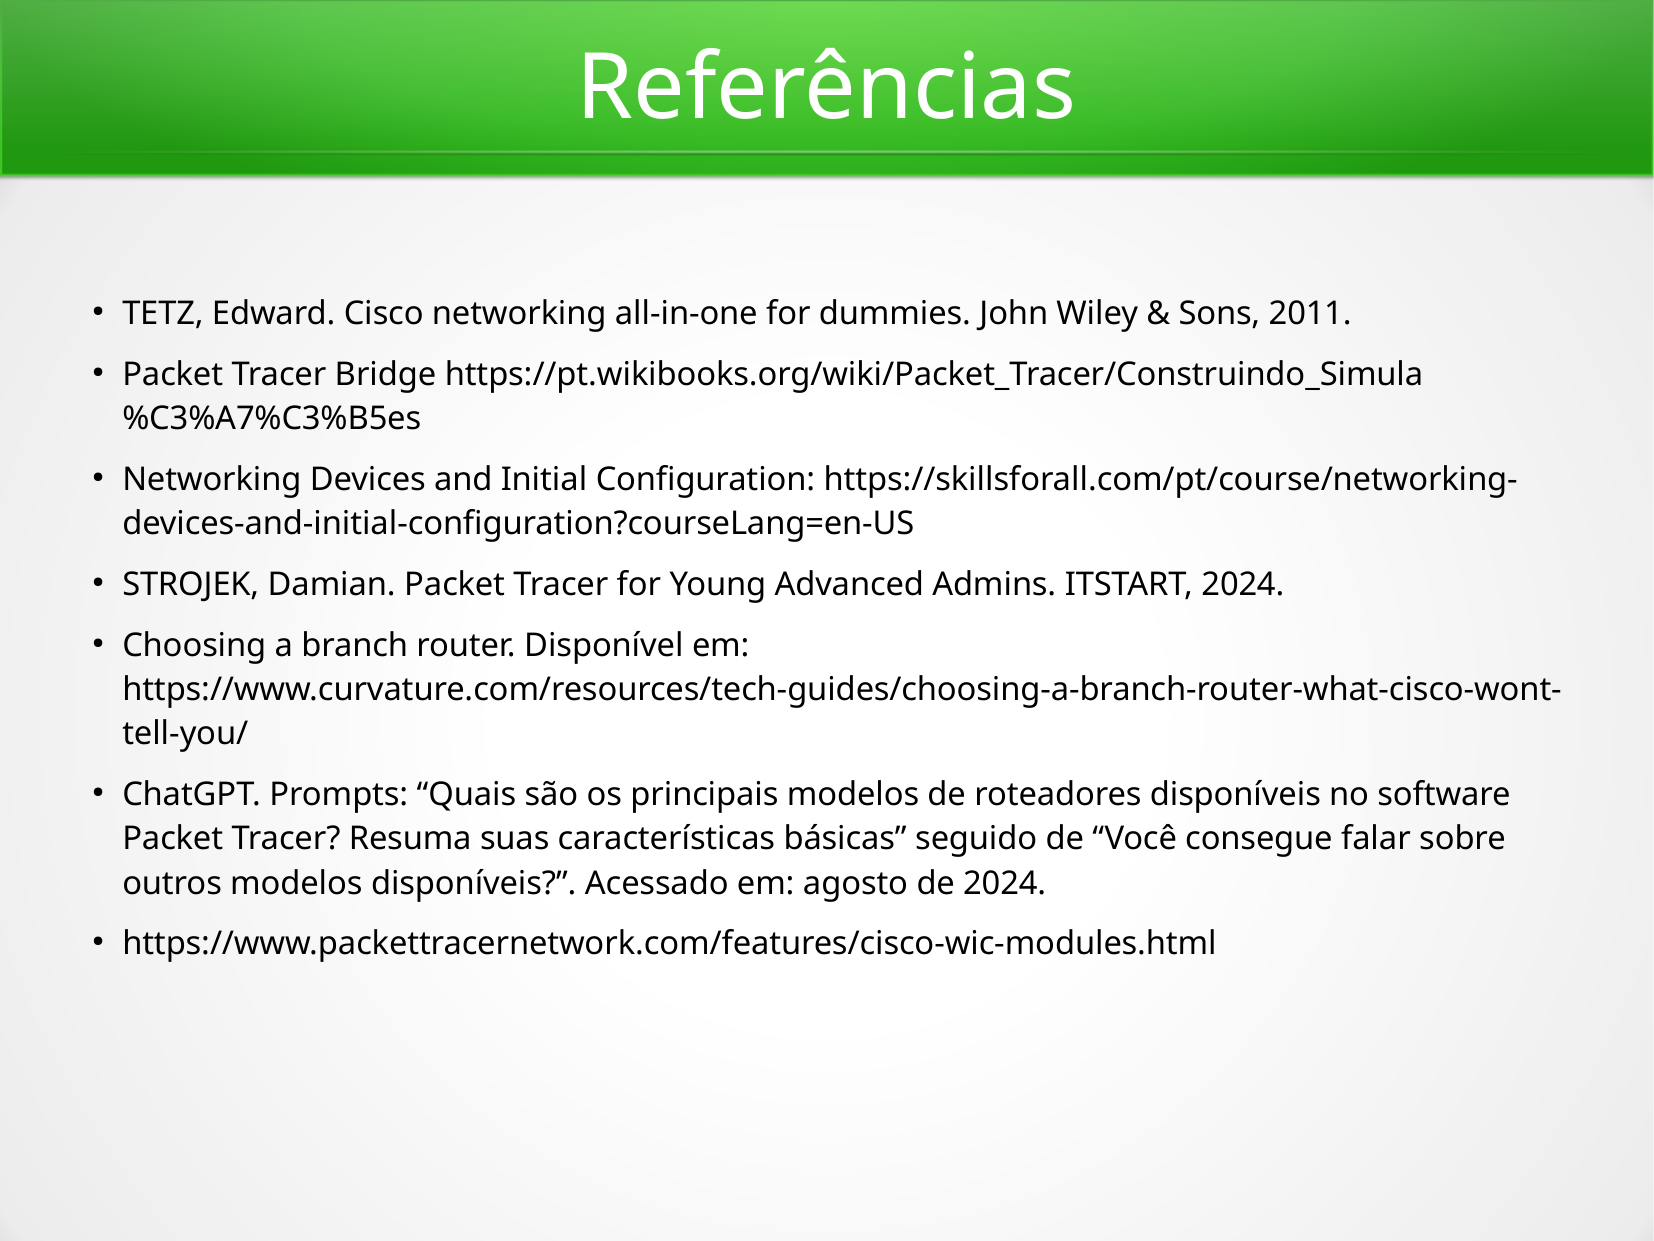

# Referências
TETZ, Edward. Cisco networking all-in-one for dummies. John Wiley & Sons, 2011.
Packet Tracer Bridge https://pt.wikibooks.org/wiki/Packet_Tracer/Construindo_Simula%C3%A7%C3%B5es
Networking Devices and Initial Configuration: https://skillsforall.com/pt/course/networking-devices-and-initial-configuration?courseLang=en-US
STROJEK, Damian. Packet Tracer for Young Advanced Admins. ITSTART, 2024.
Choosing a branch router. Disponível em: https://www.curvature.com/resources/tech-guides/choosing-a-branch-router-what-cisco-wont-tell-you/
ChatGPT. Prompts: “Quais são os principais modelos de roteadores disponíveis no software Packet Tracer? Resuma suas características básicas” seguido de “Você consegue falar sobre outros modelos disponíveis?”. Acessado em: agosto de 2024.
https://www.packettracernetwork.com/features/cisco-wic-modules.html